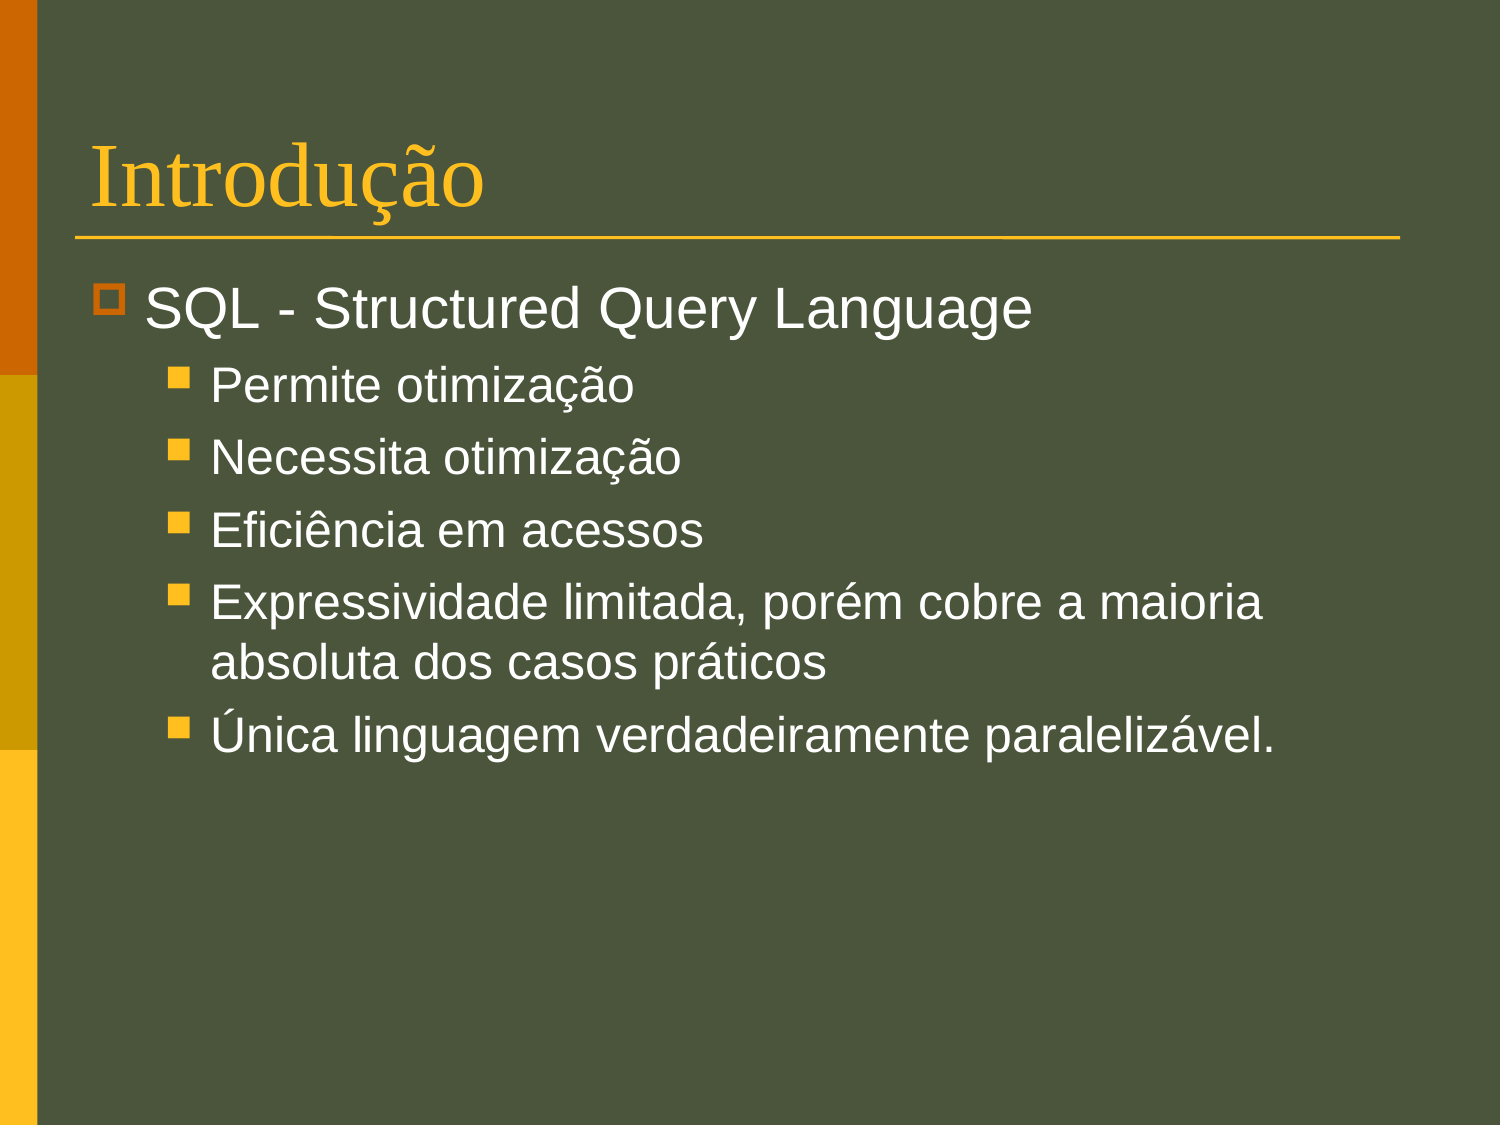

# Introdução
SQL - Structured Query Language
Permite otimização
Necessita otimização
Eficiência em acessos
Expressividade limitada, porém cobre a maioria absoluta dos casos práticos
Única linguagem verdadeiramente paralelizável.